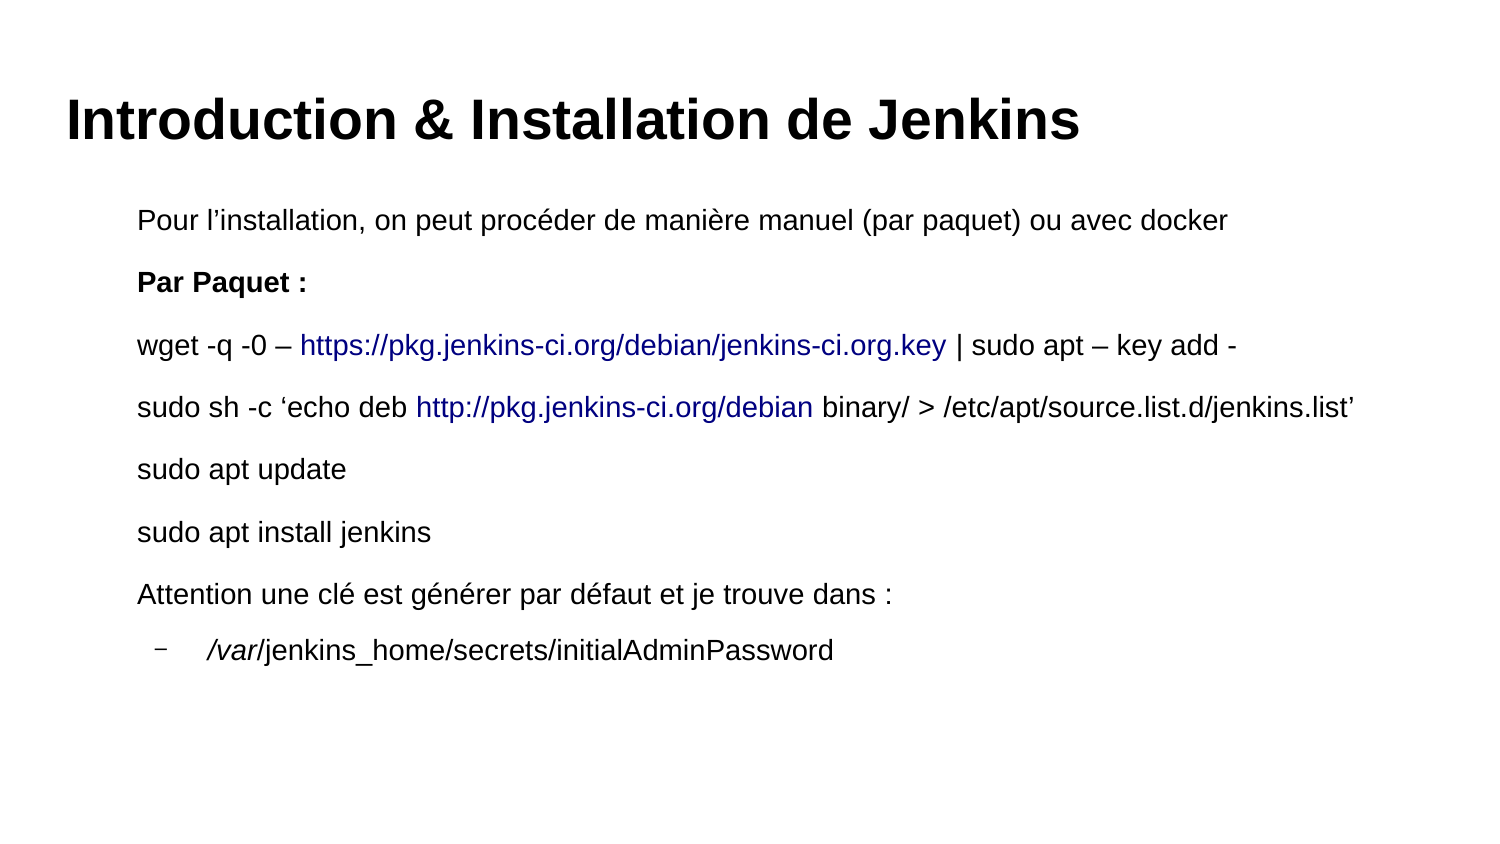

# Introduction & Installation de Jenkins
Pour l’installation, on peut procéder de manière manuel (par paquet) ou avec docker
Par Paquet :
wget -q -0 – https://pkg.jenkins-ci.org/debian/jenkins-ci.org.key | sudo apt – key add -
sudo sh -c ‘echo deb http://pkg.jenkins-ci.org/debian binary/ > /etc/apt/source.list.d/jenkins.list’
sudo apt update
sudo apt install jenkins
Attention une clé est générer par défaut et je trouve dans :
/var/jenkins_home/secrets/initialAdminPassword